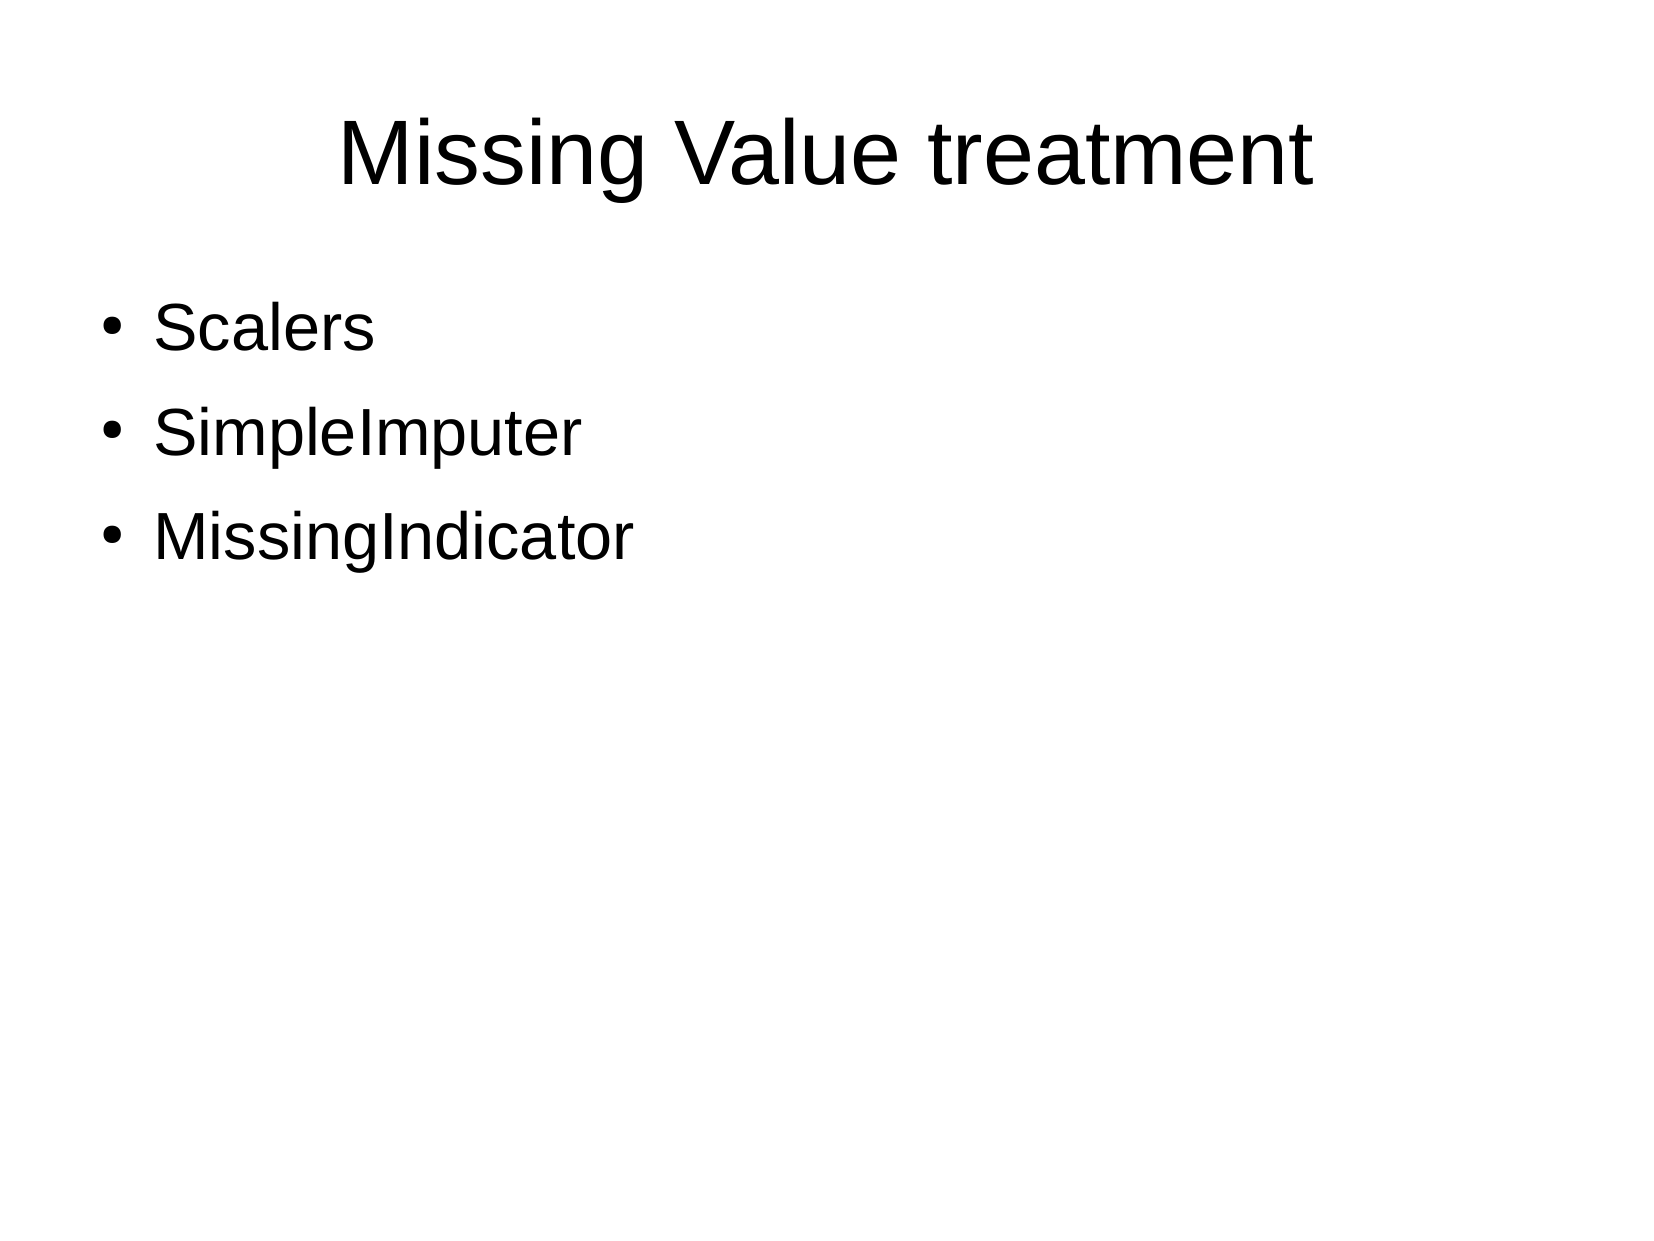

# Missing Value treatment
Scalers
SimpleImputer
MissingIndicator